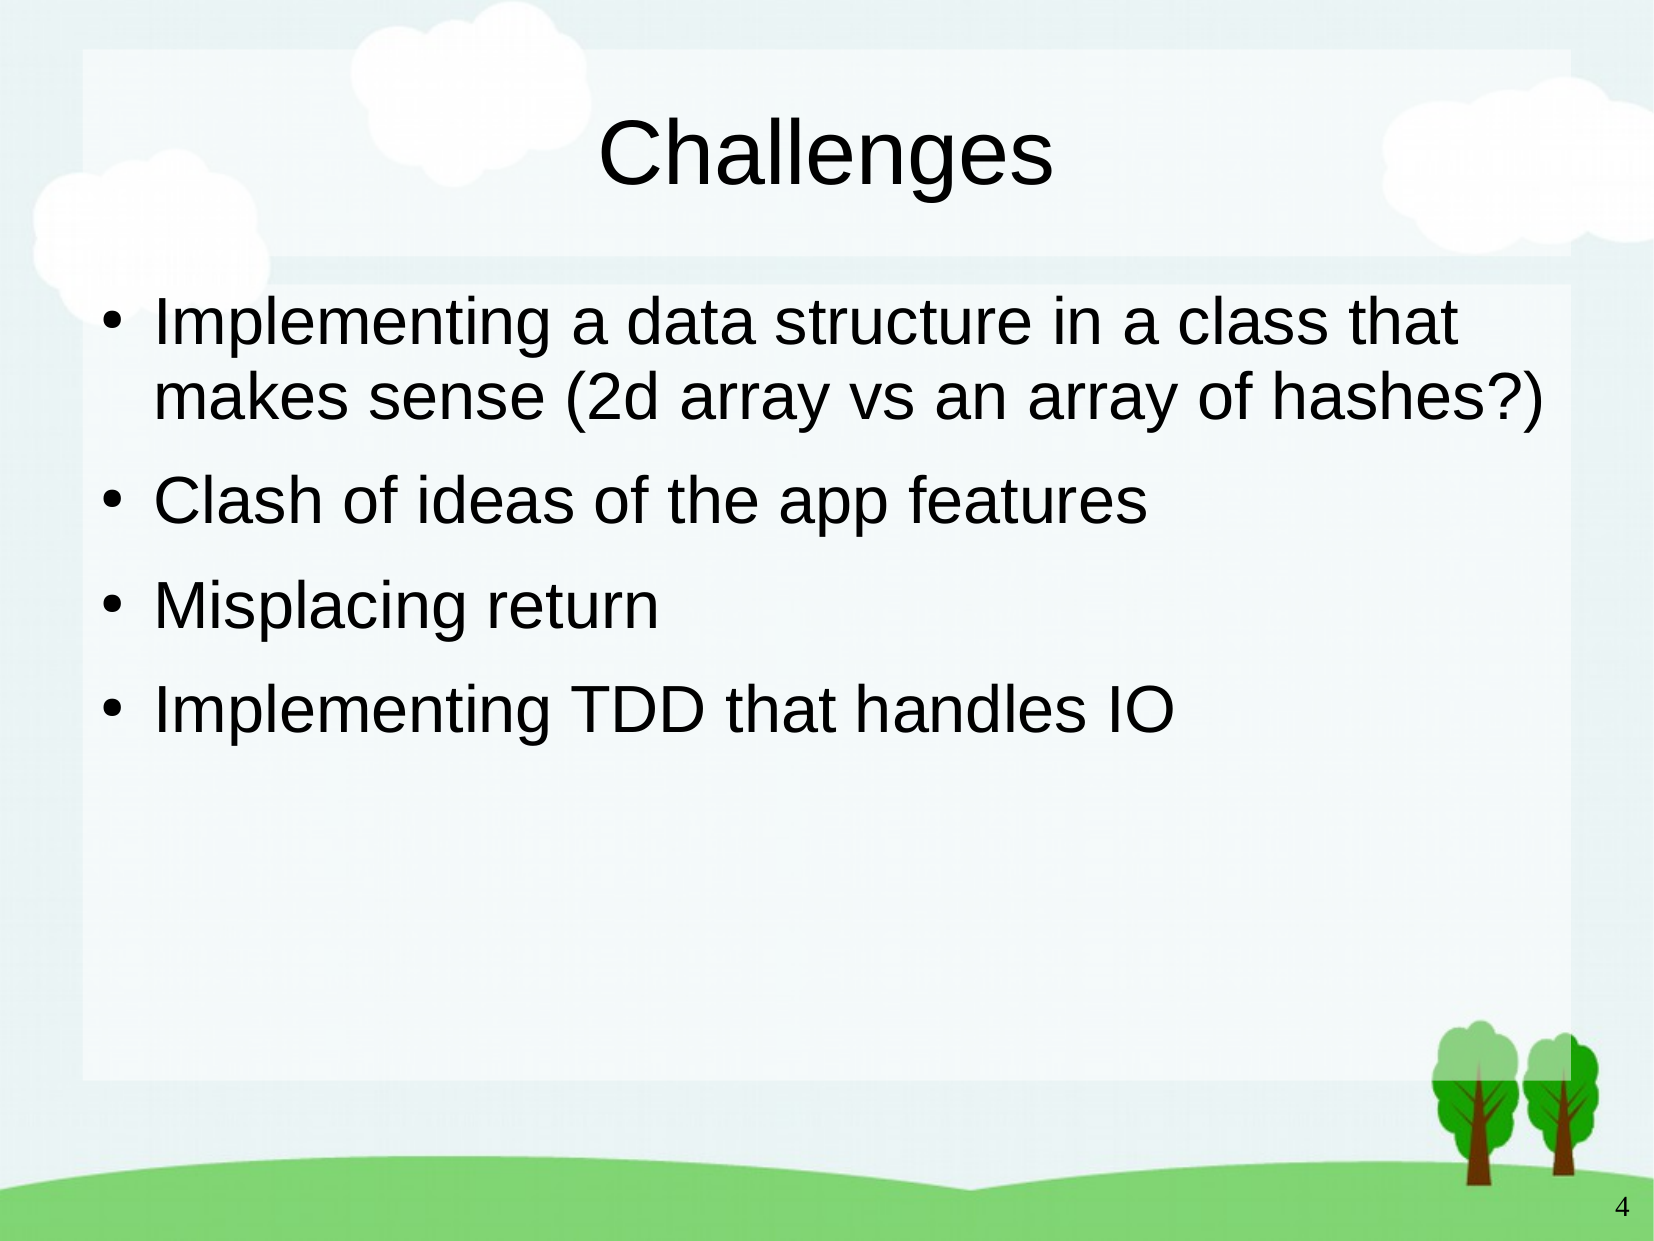

# Challenges
Implementing a data structure in a class that makes sense (2d array vs an array of hashes?)
Clash of ideas of the app features
Misplacing return
Implementing TDD that handles IO
4